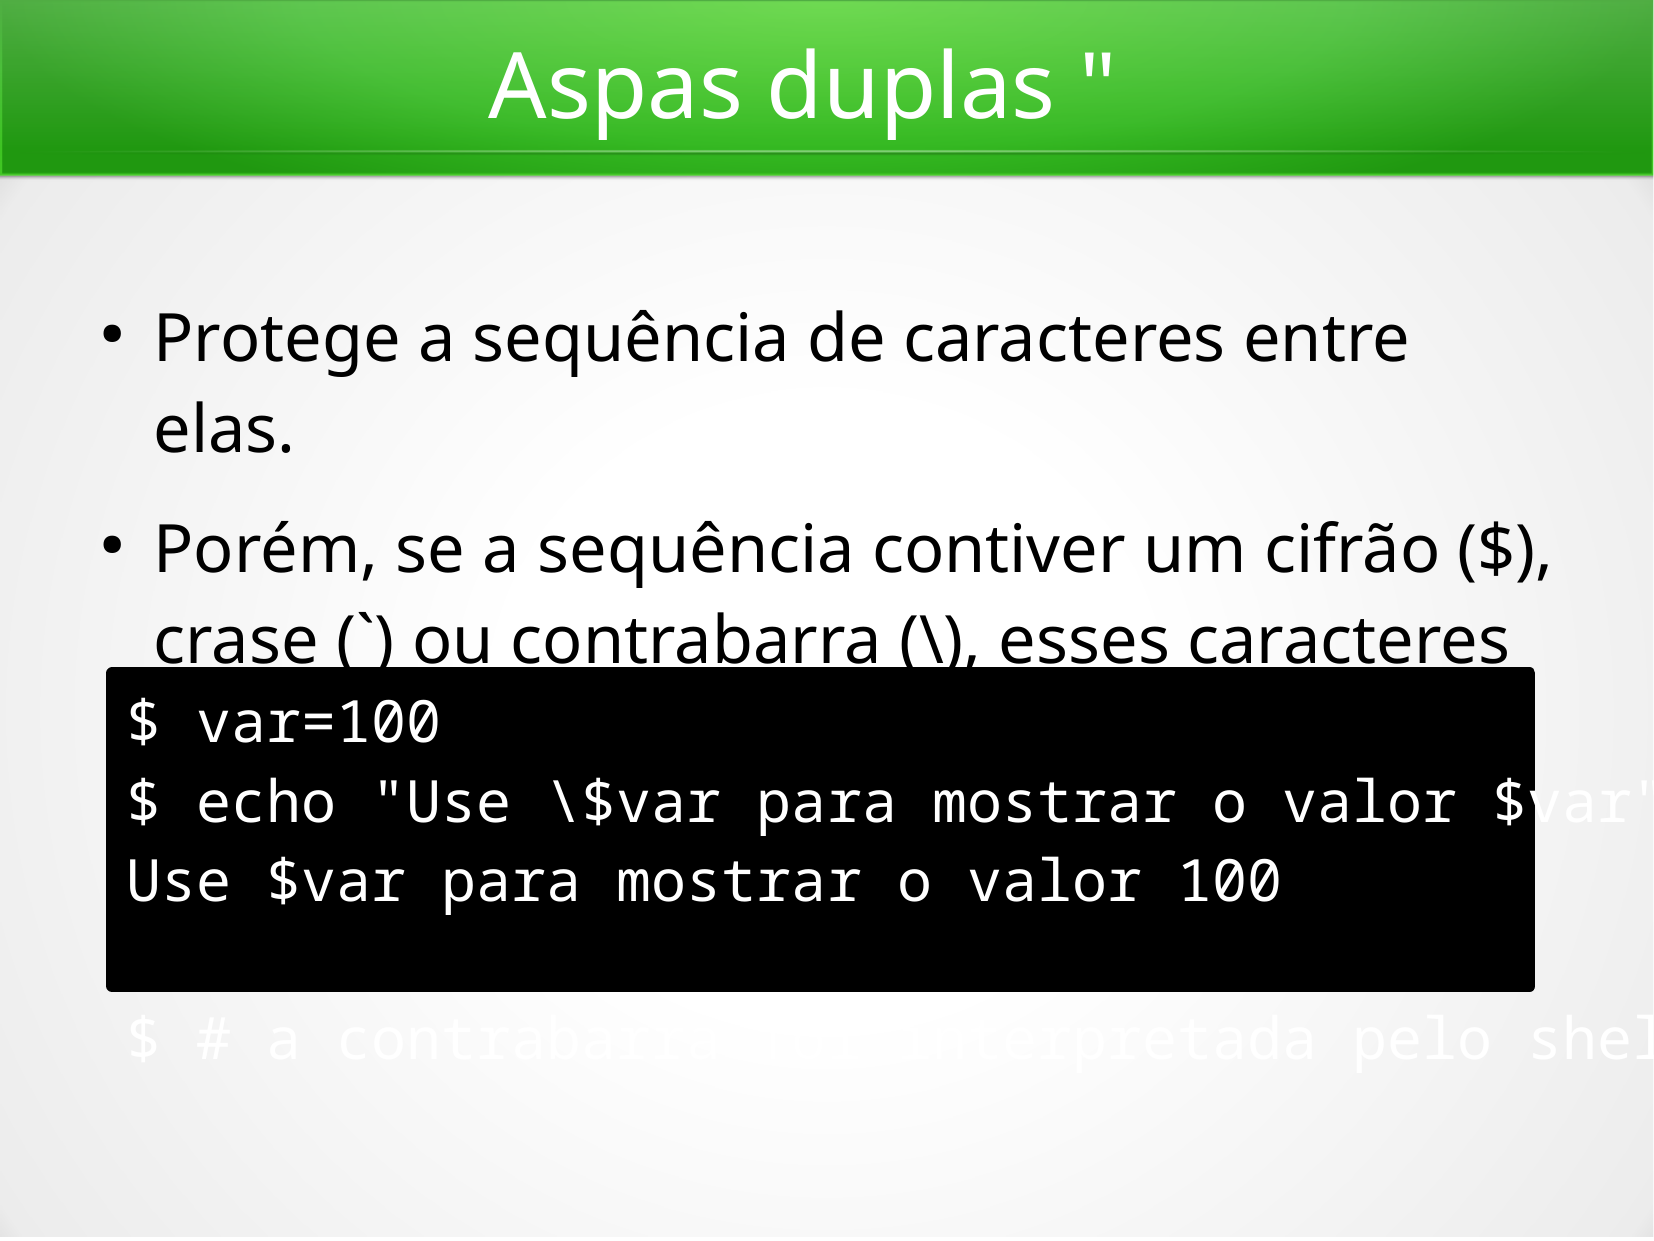

# Aspas duplas "
Protege a sequência de caracteres entre elas.
Porém, se a sequência contiver um cifrão ($), crase (`) ou contrabarra (\), esses caracteres serão interpretados.
$ var=100
$ echo "Use \$var para mostrar o valor $var"
Use $var para mostrar o valor 100
$ # a contrabarra foi interpretada pelo shell